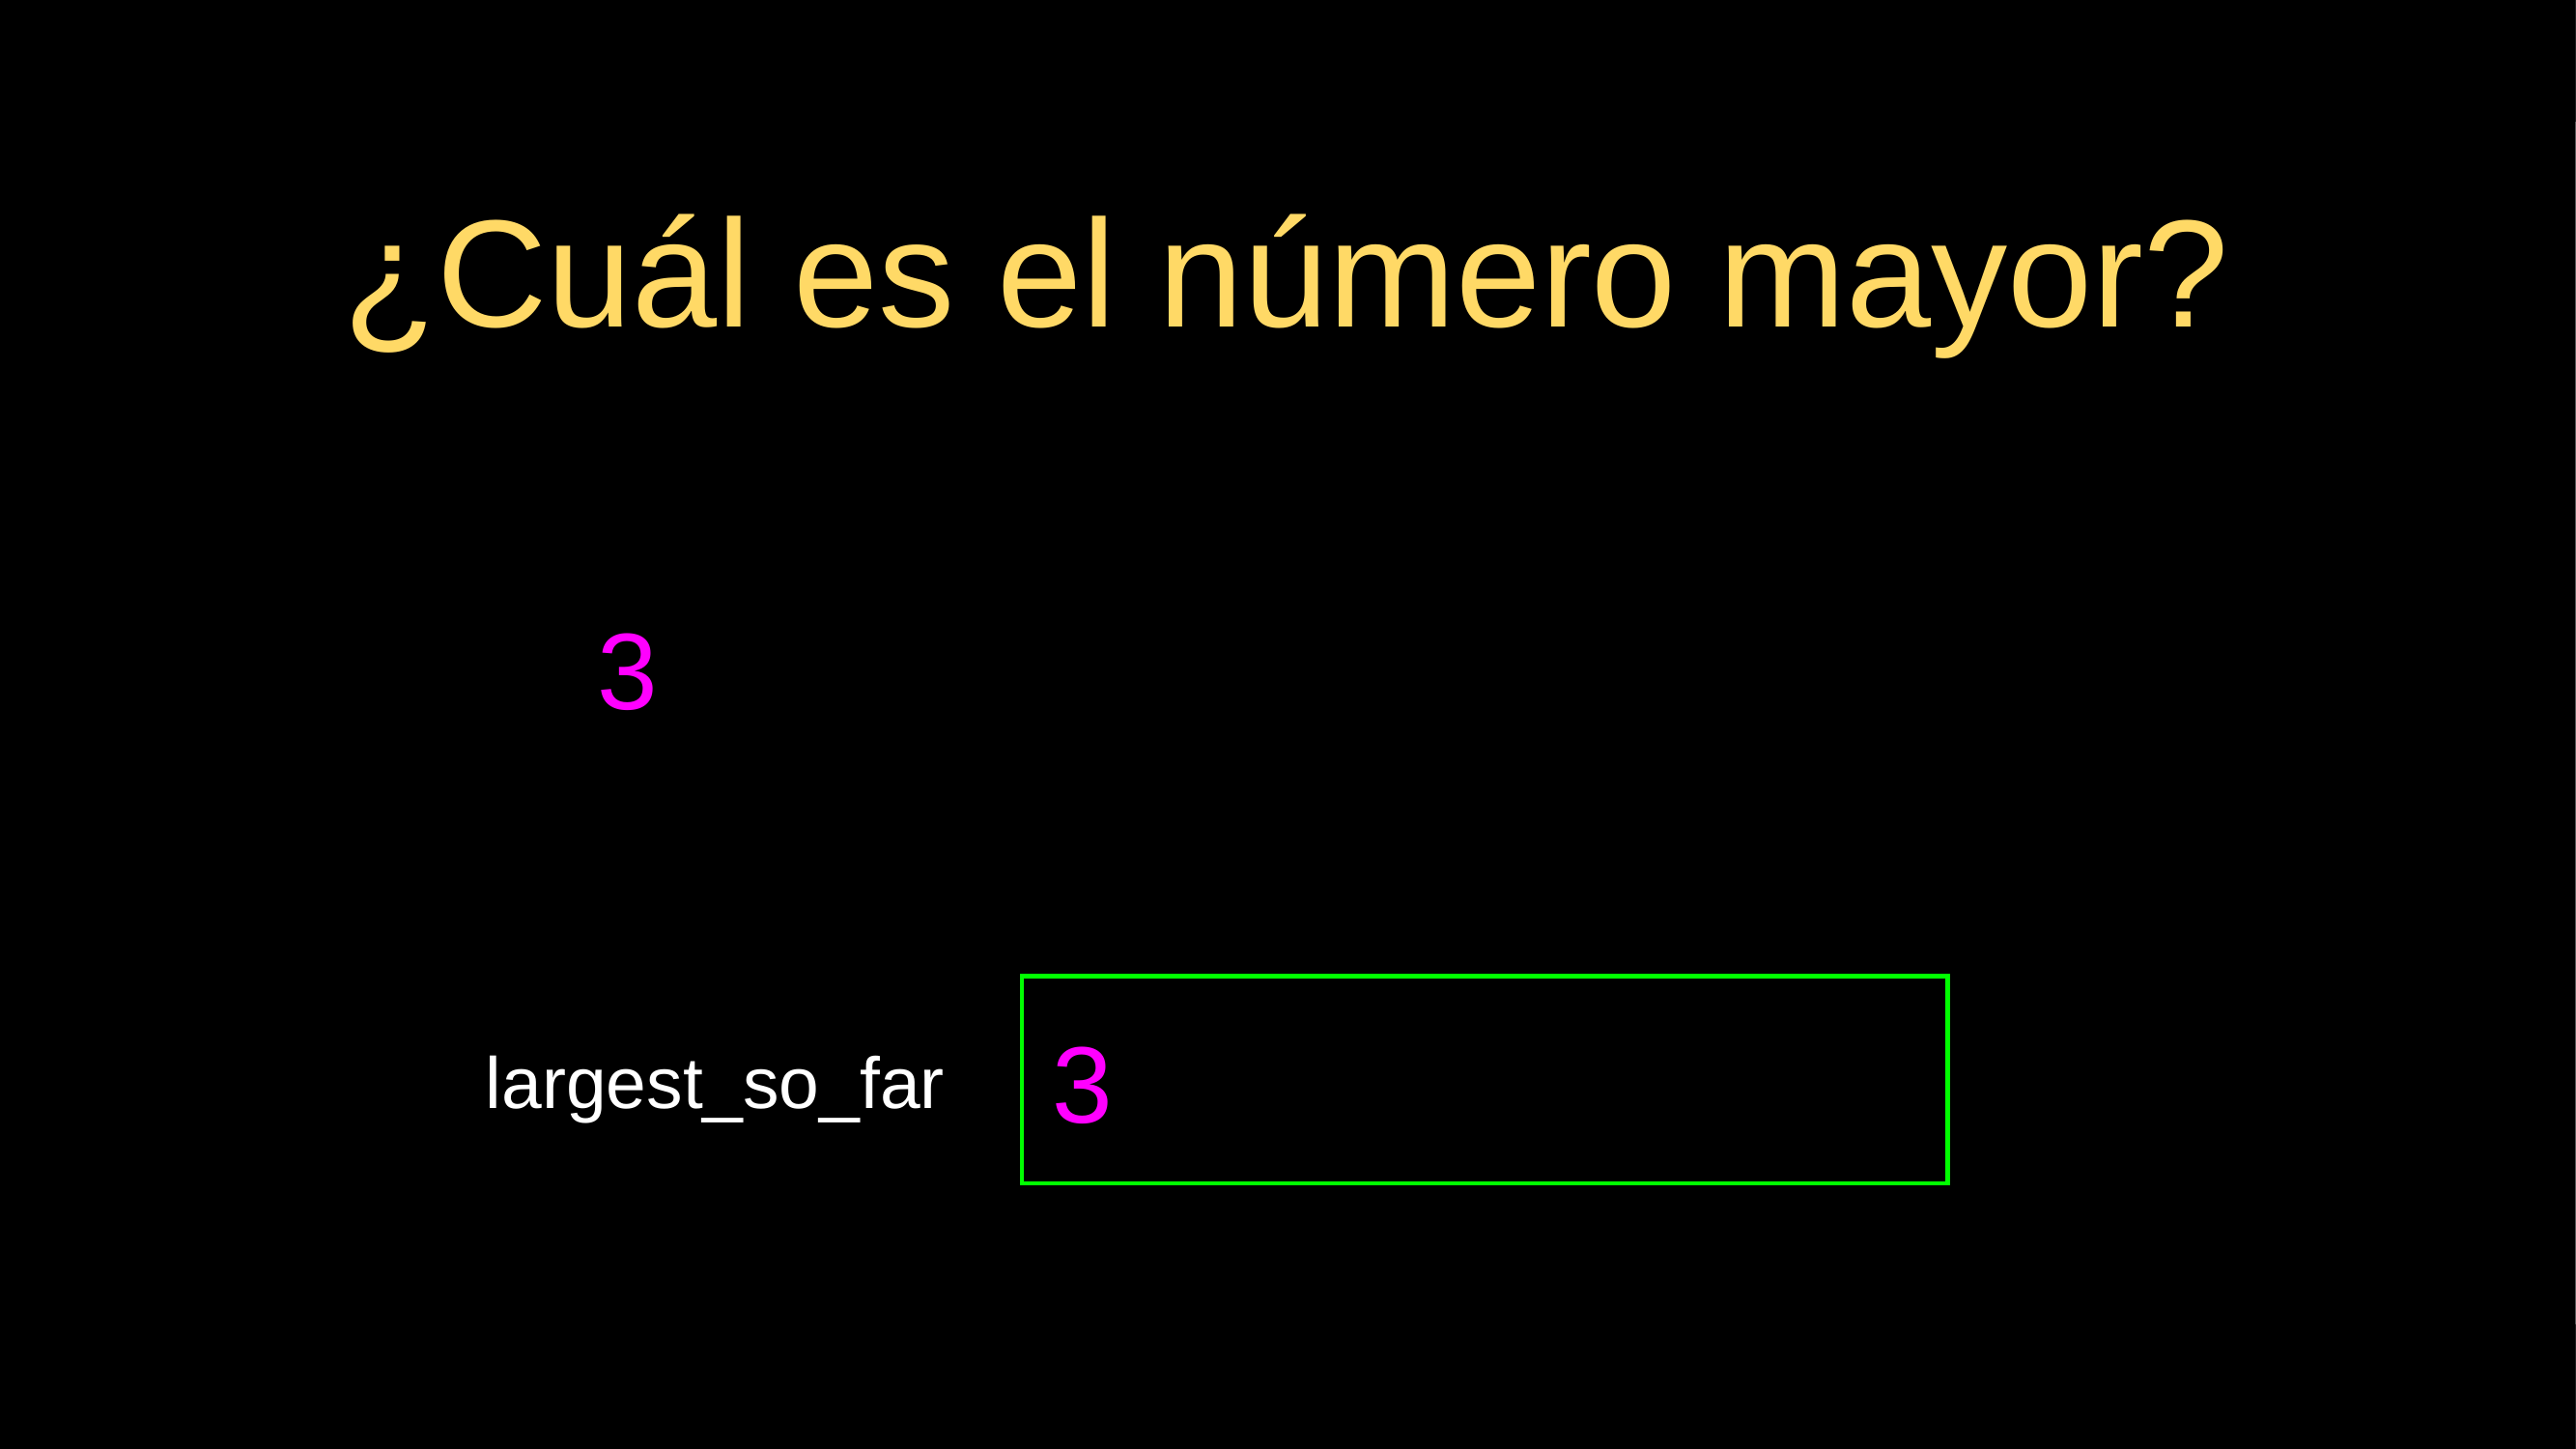

# ¿Cuál es el número mayor?
3
3
largest_so_far